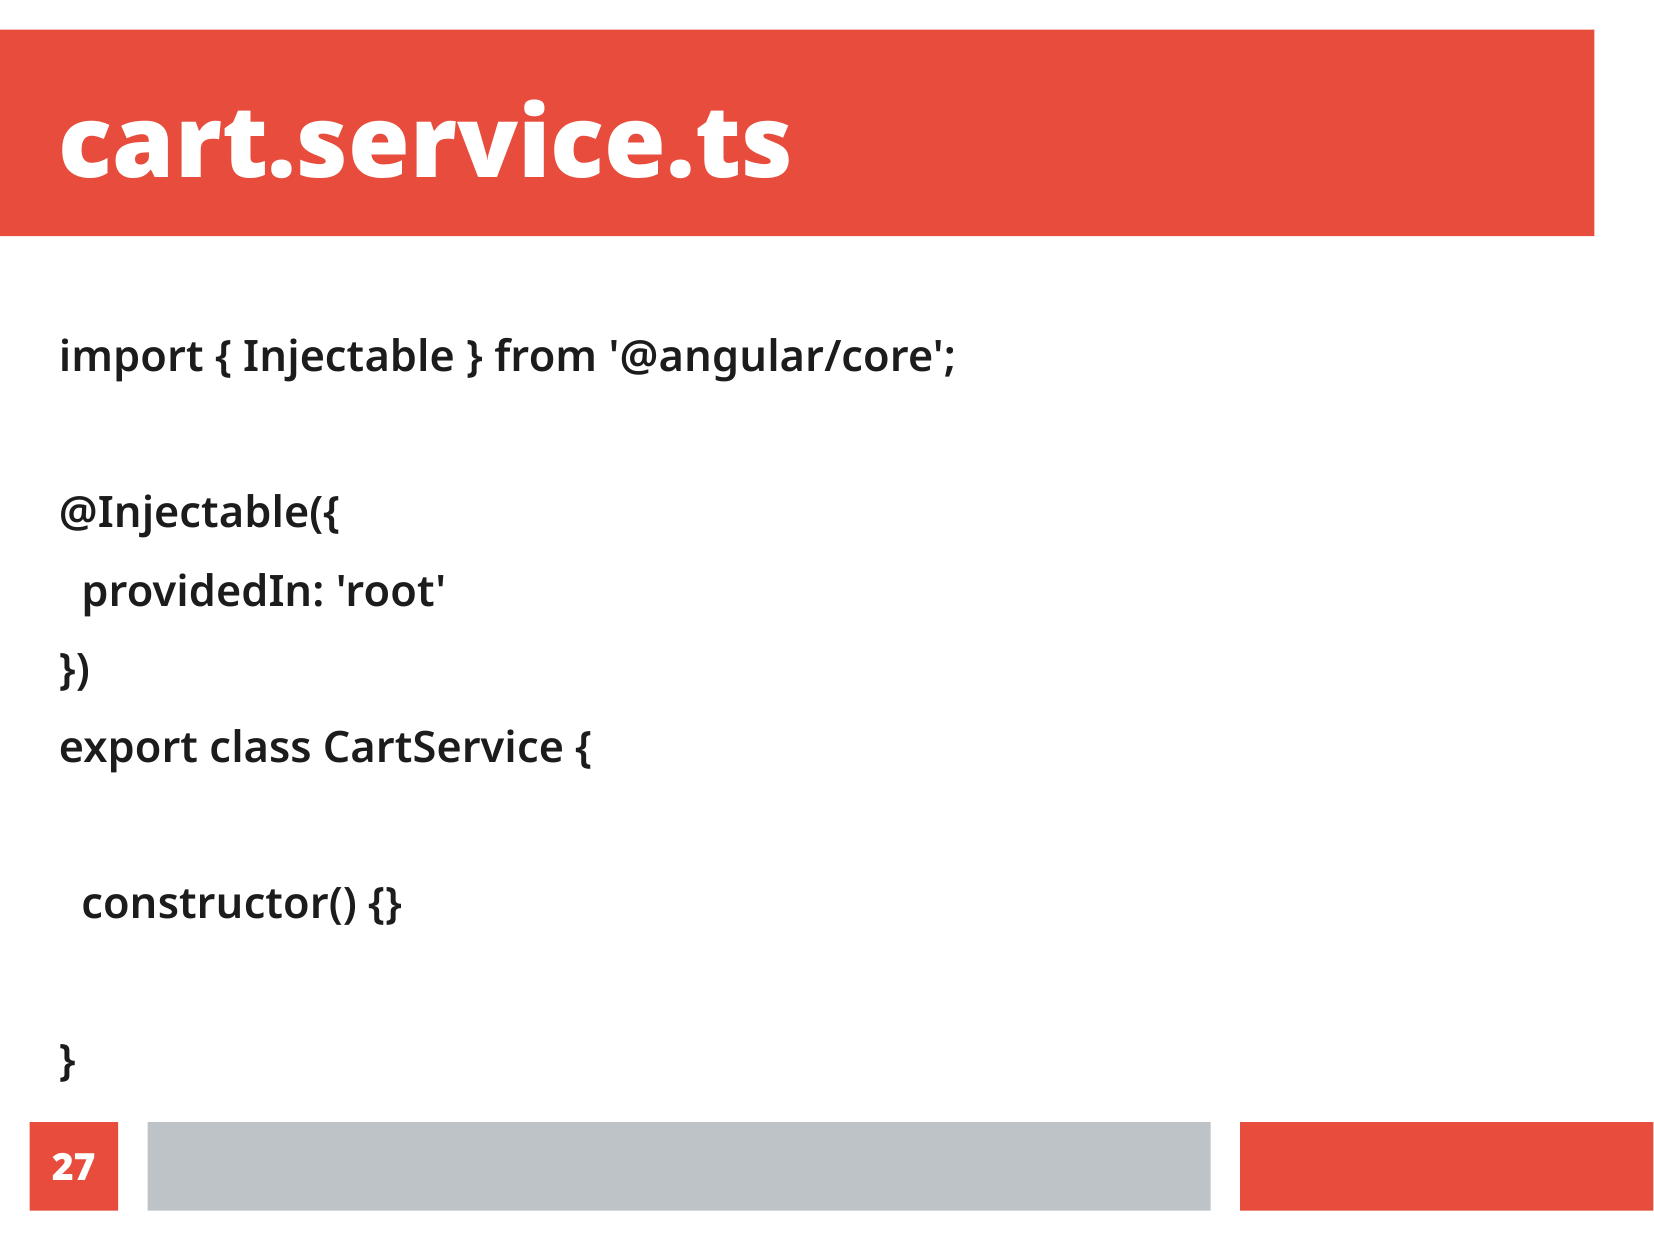

# cart.service.ts
import { Injectable } from '@angular/core';
@Injectable({
 providedIn: 'root'
})
export class CartService {
 constructor() {}
}
27